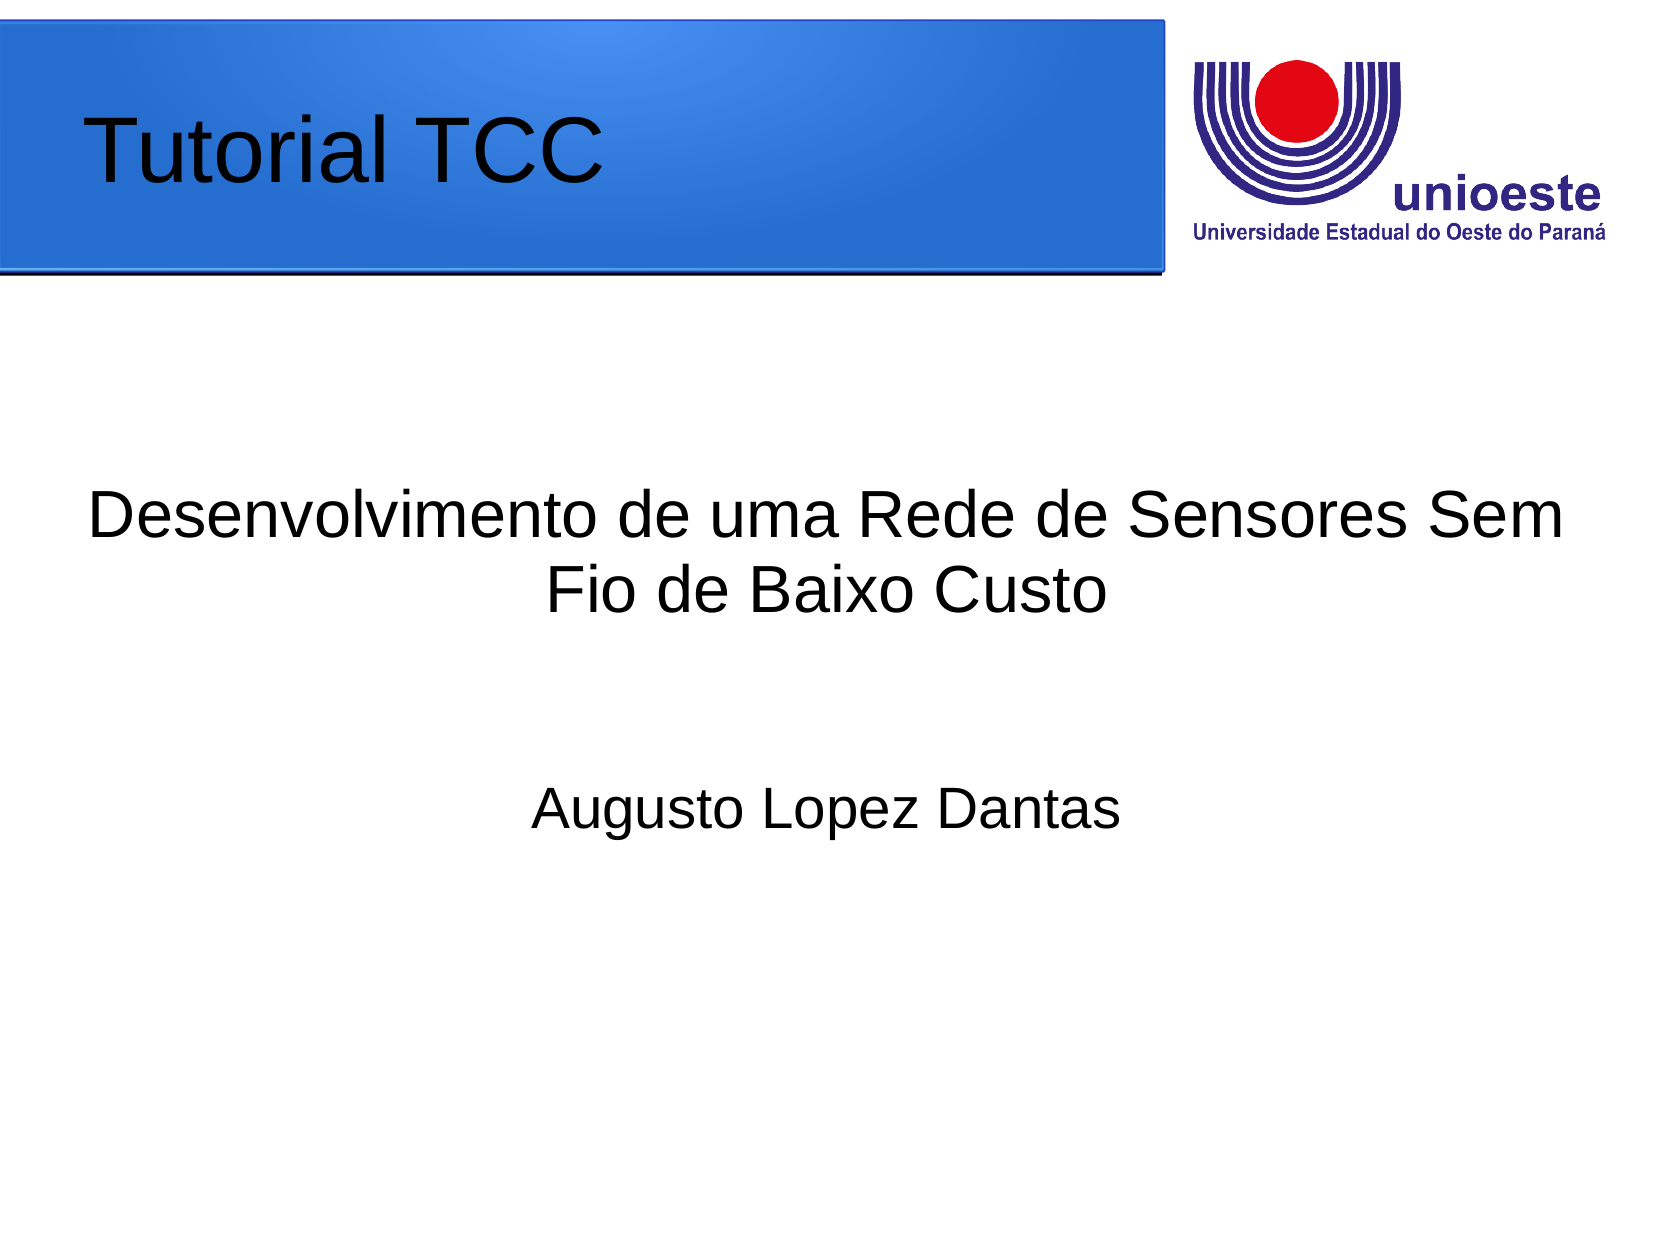

# Tutorial TCC
Desenvolvimento de uma Rede de Sensores Sem Fio de Baixo Custo
Augusto Lopez Dantas